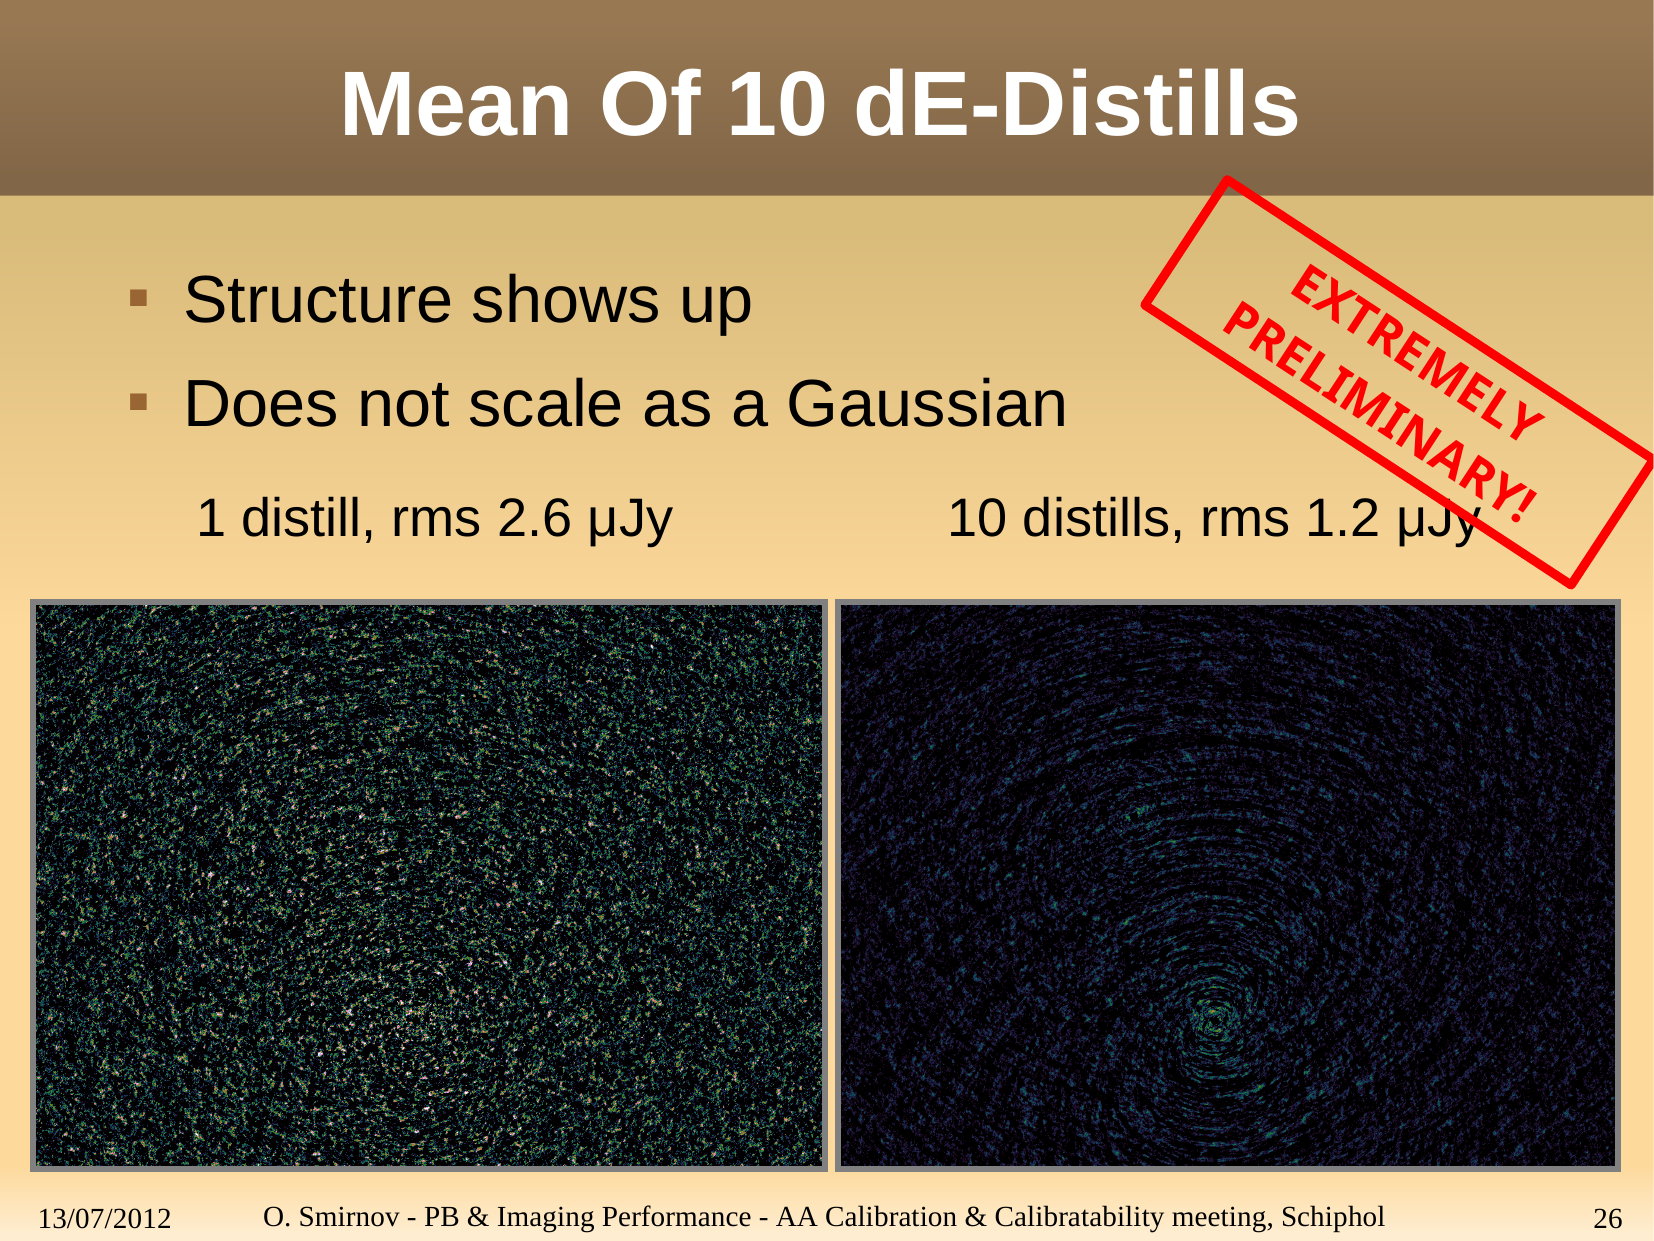

# Mean Of 10 dE-Distills
Structure shows up
Does not scale as a Gaussian
EXTREMELY
PRELIMINARY!
10 distills, rms 1.2 μJy
1 distill, rms 2.6 μJy
O. Smirnov - PB & Imaging Performance - AA Calibration & Calibratability meeting, Schiphol
13/07/2012
26